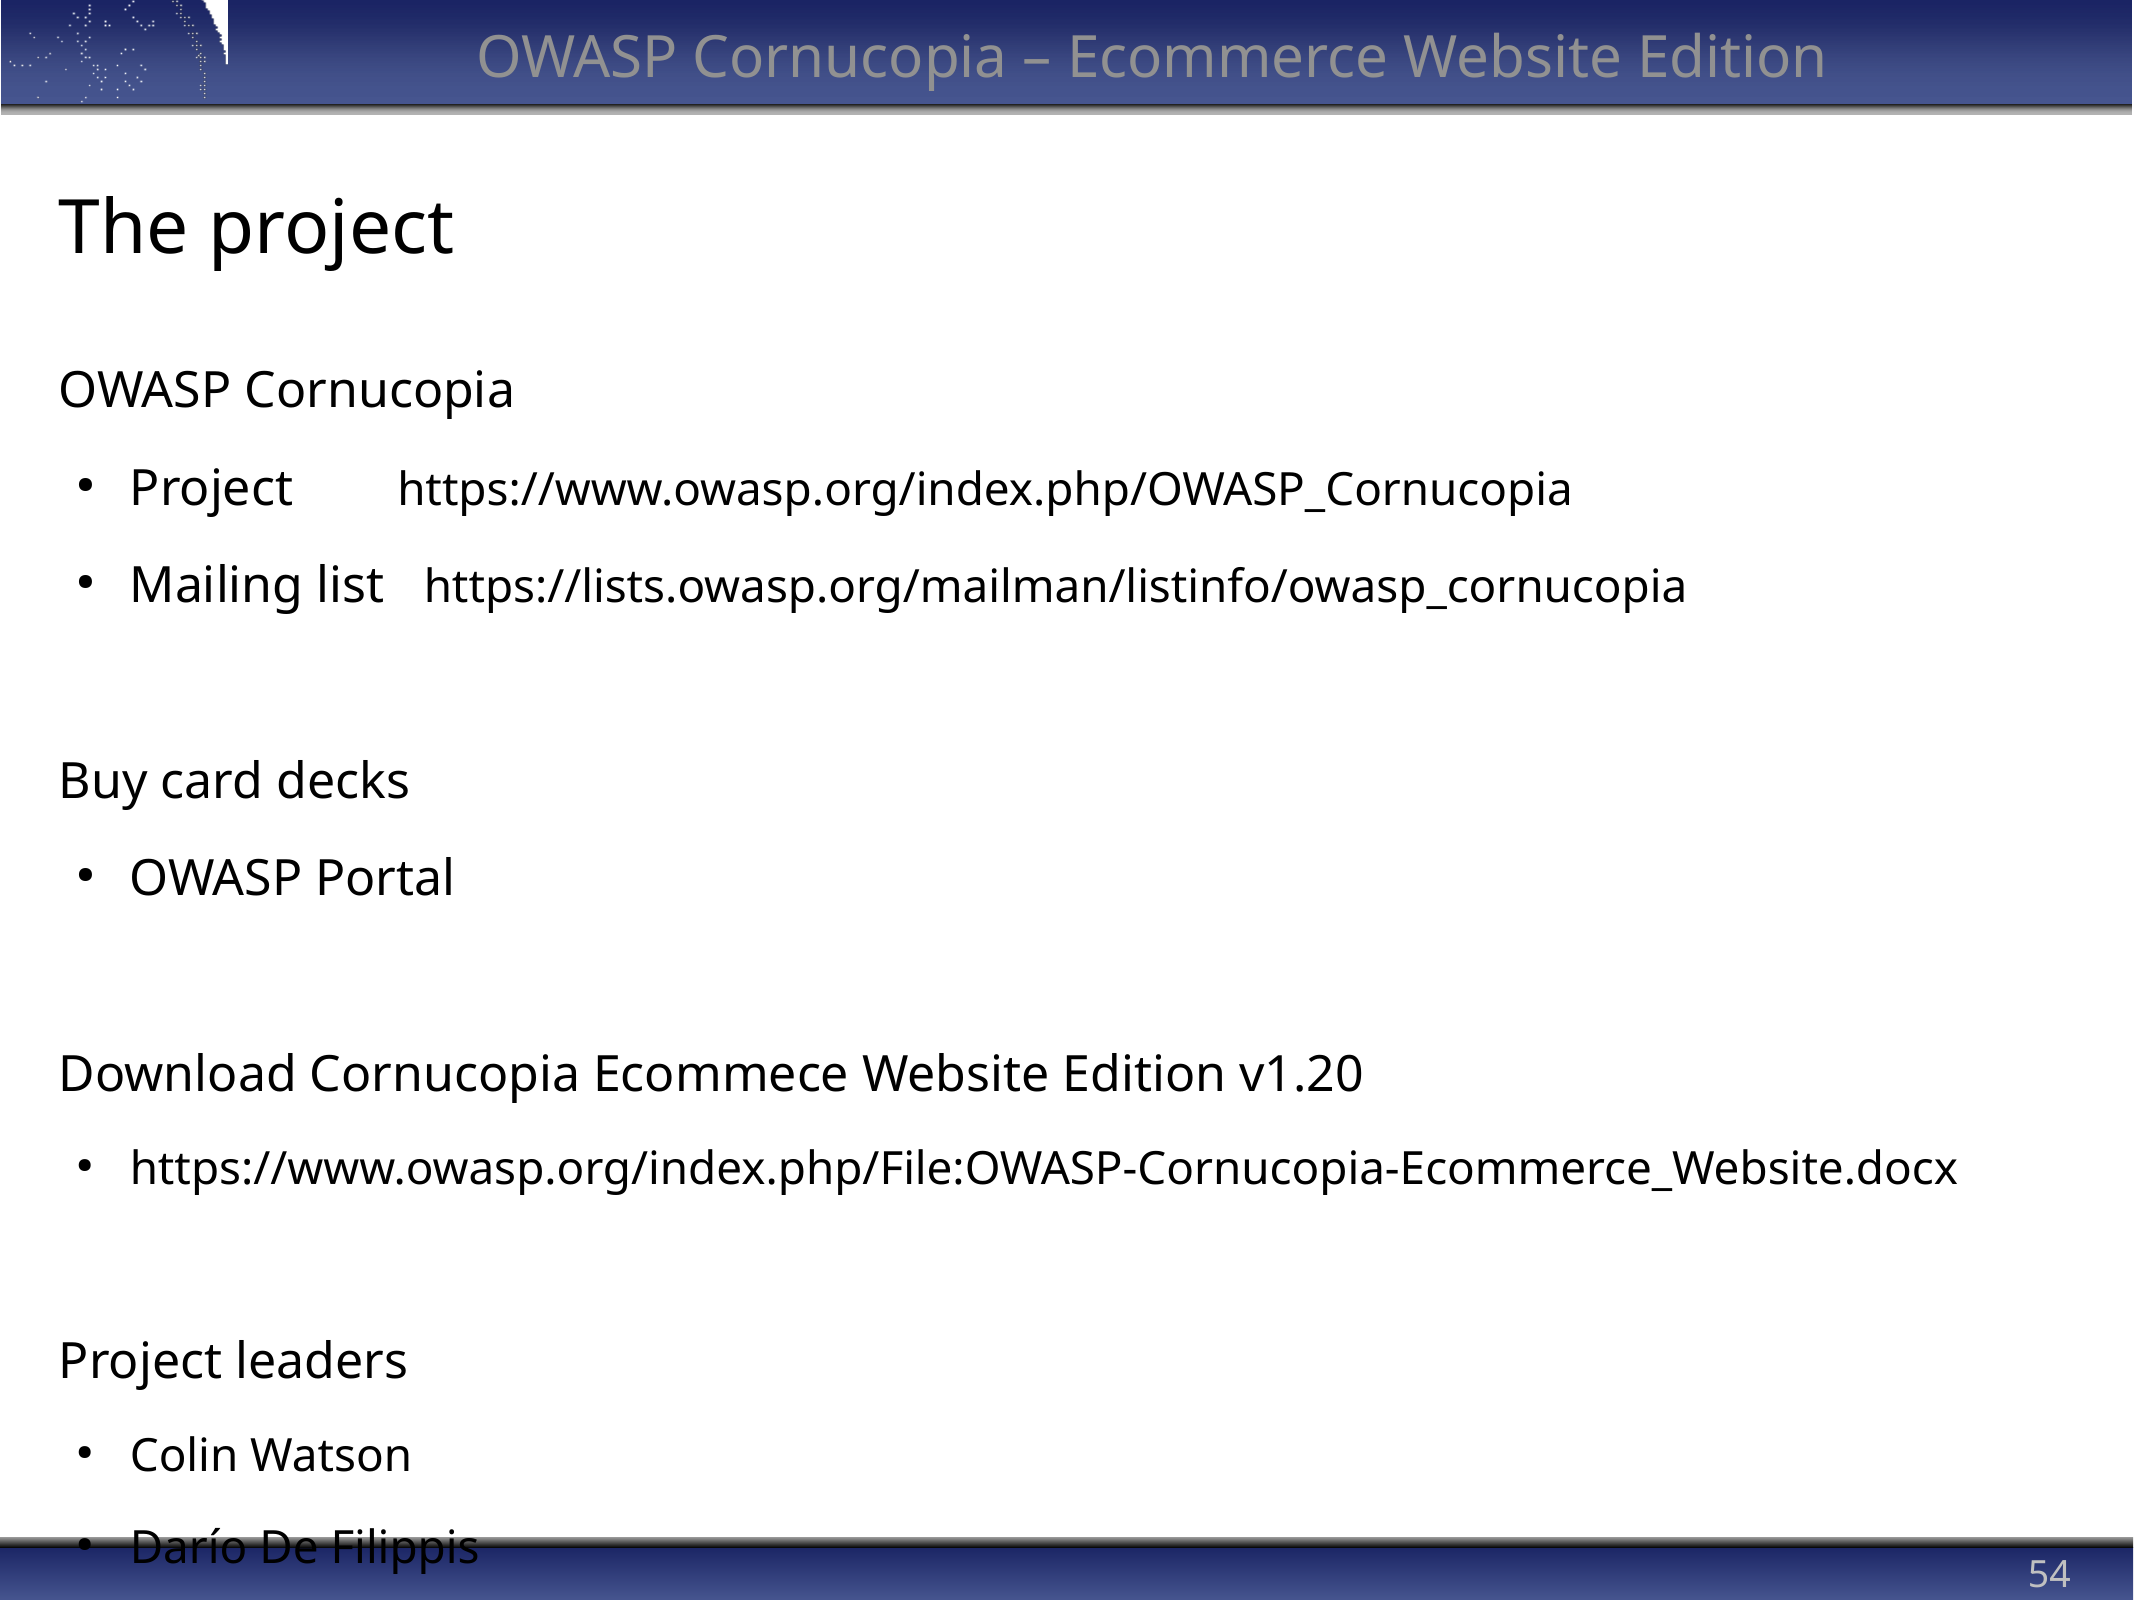

# The project
OWASP Cornucopia
Project https://www.owasp.org/index.php/OWASP_Cornucopia
Mailing list https://lists.owasp.org/mailman/listinfo/owasp_cornucopia
Buy card decks
OWASP Portal
Download Cornucopia Ecommece Website Edition v1.20
https://www.owasp.org/index.php/File:OWASP-Cornucopia-Ecommerce_Website.docx
Project leaders
Colin Watson
Darío De Filippis